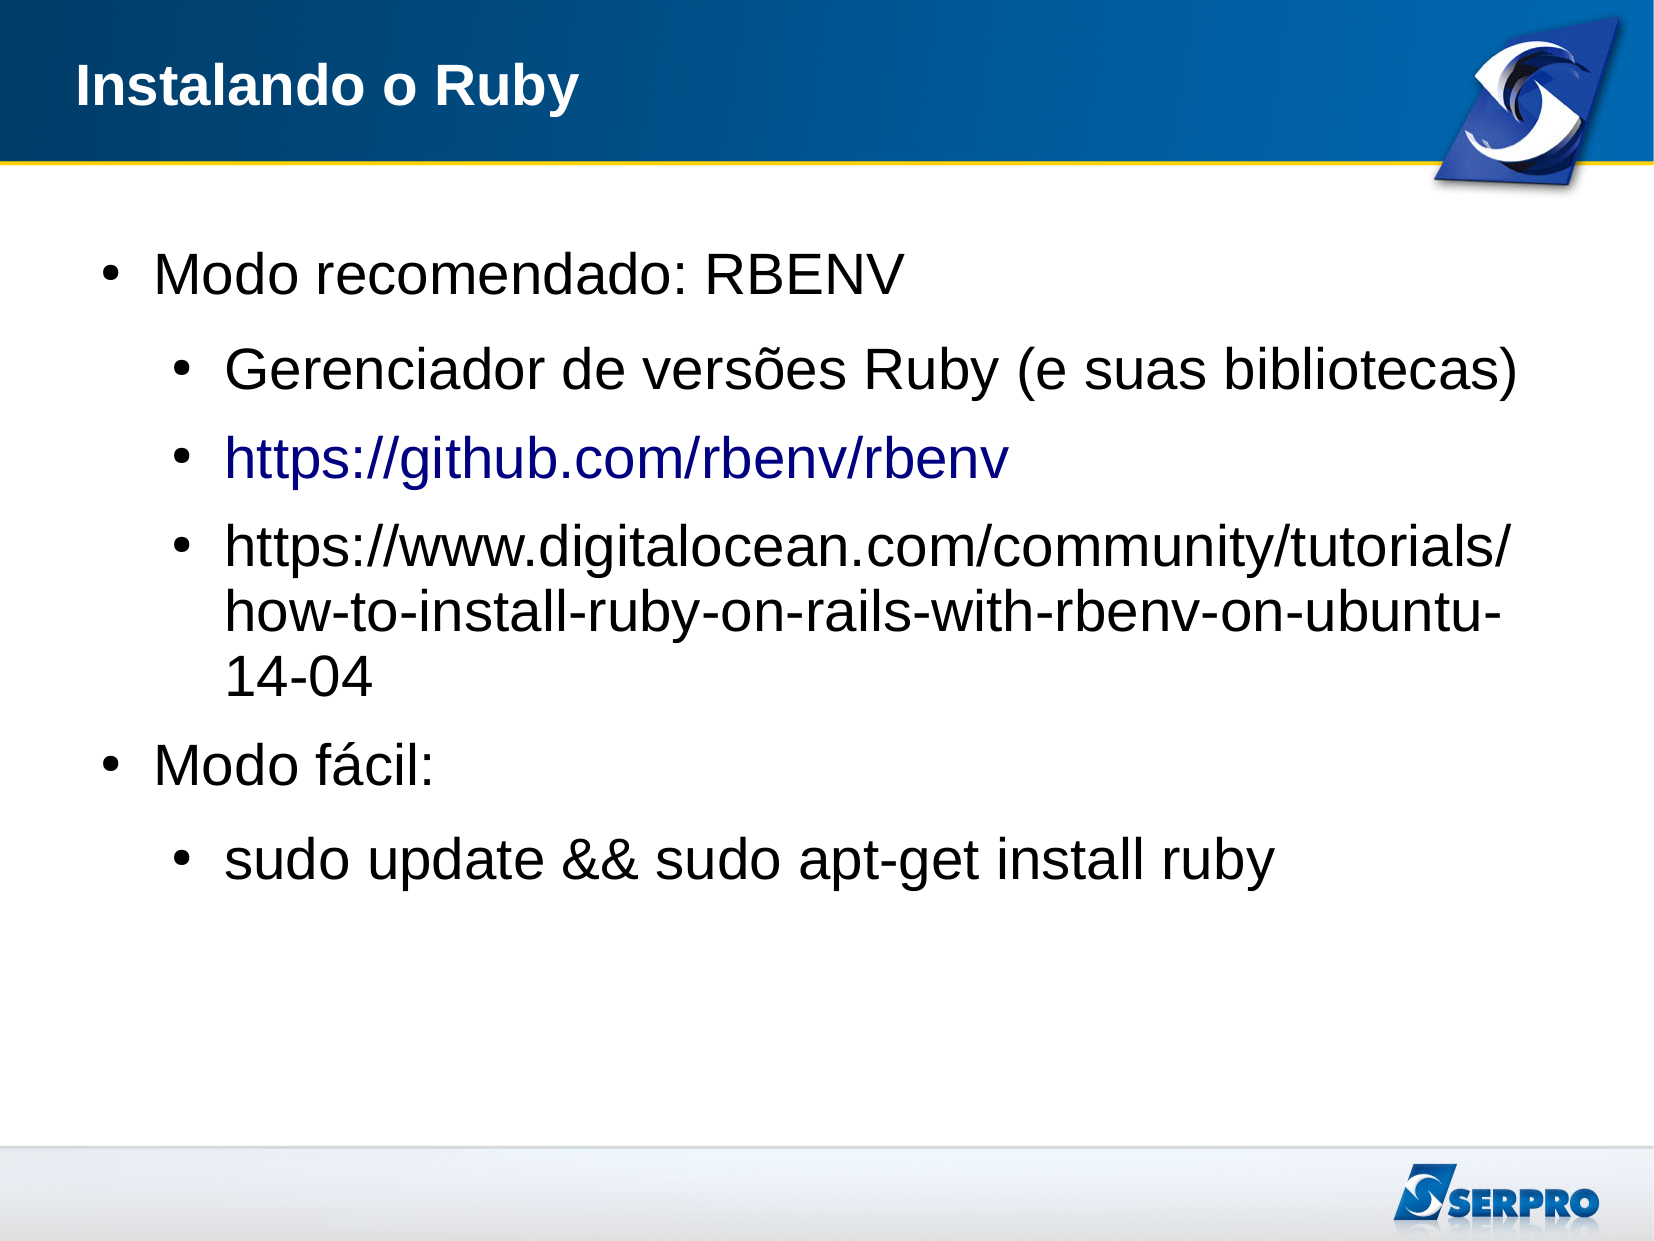

# Instalando o Ruby
Modo recomendado: RBENV
Gerenciador de versões Ruby (e suas bibliotecas)
https://github.com/rbenv/rbenv
https://www.digitalocean.com/community/tutorials/how-to-install-ruby-on-rails-with-rbenv-on-ubuntu-14-04
Modo fácil:
sudo update && sudo apt-get install ruby